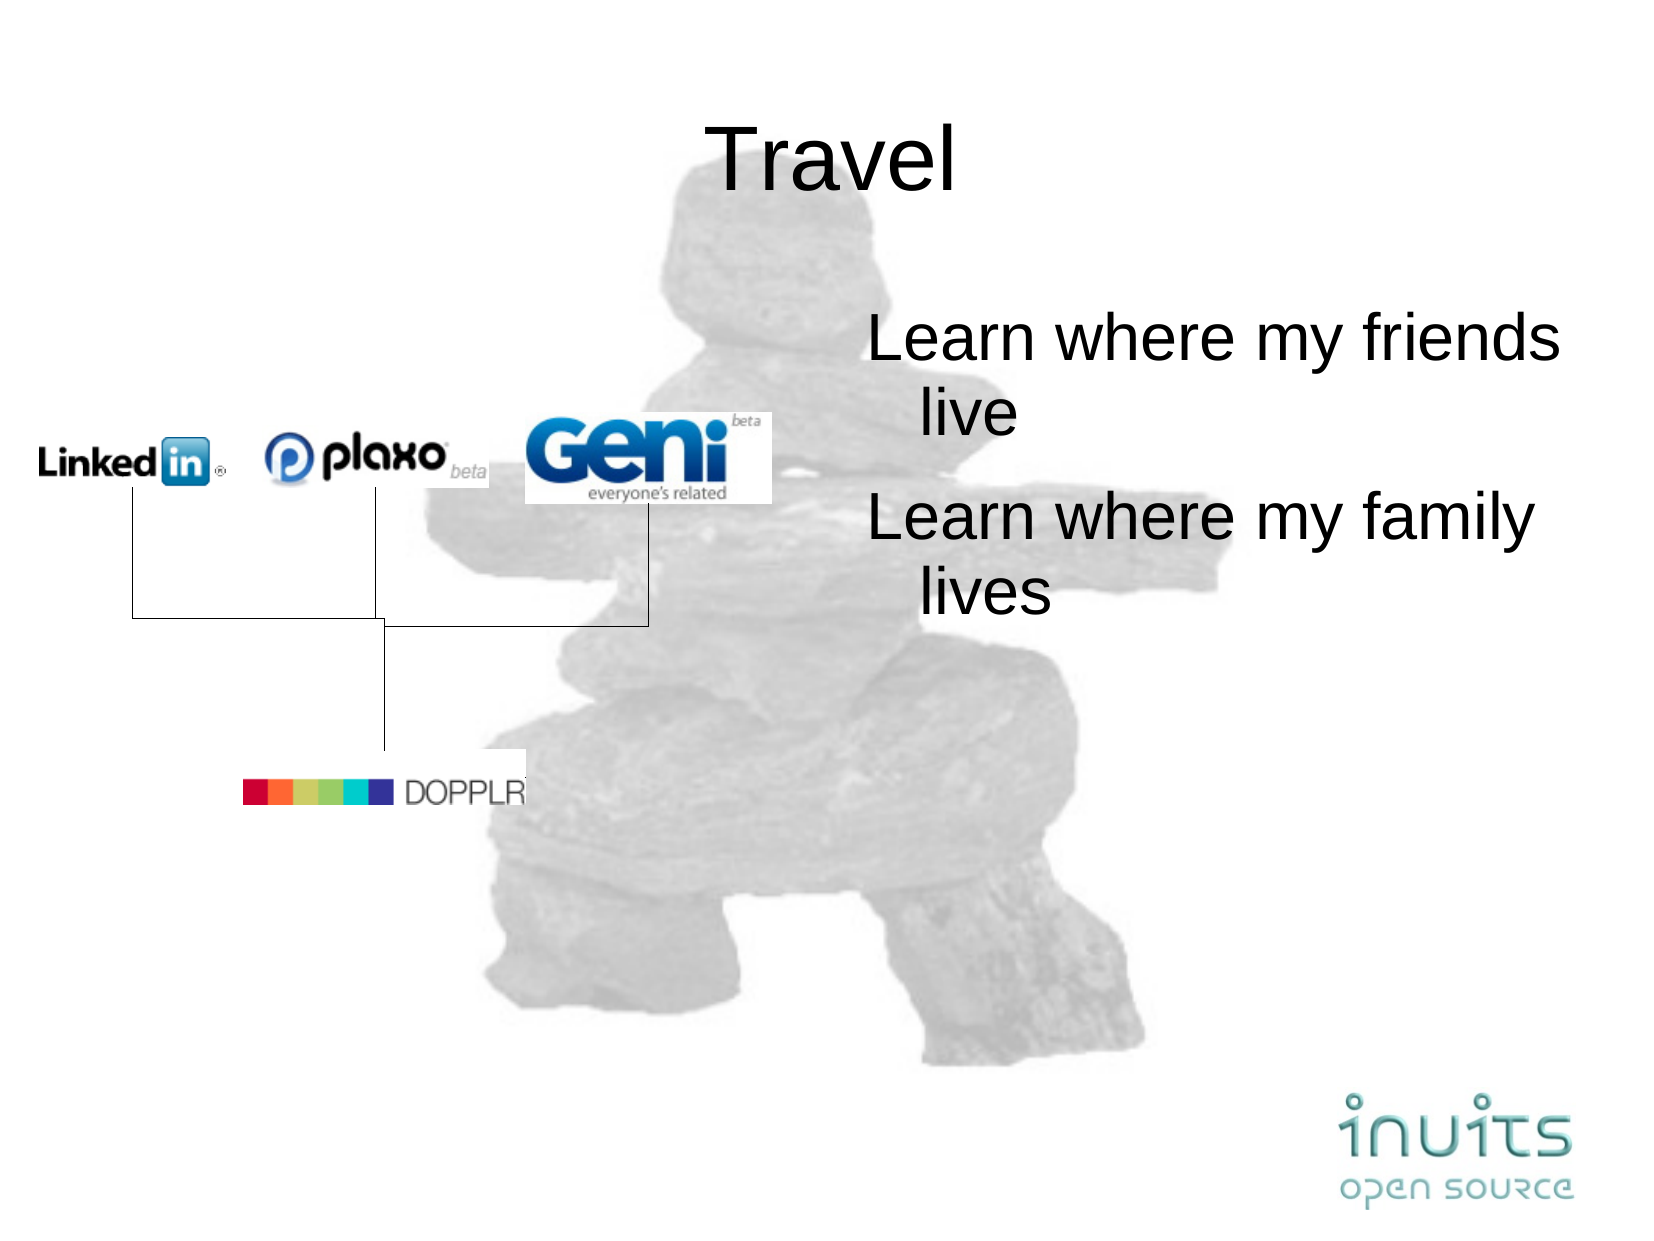

# Travel
Learn where my friends live
Learn where my family lives